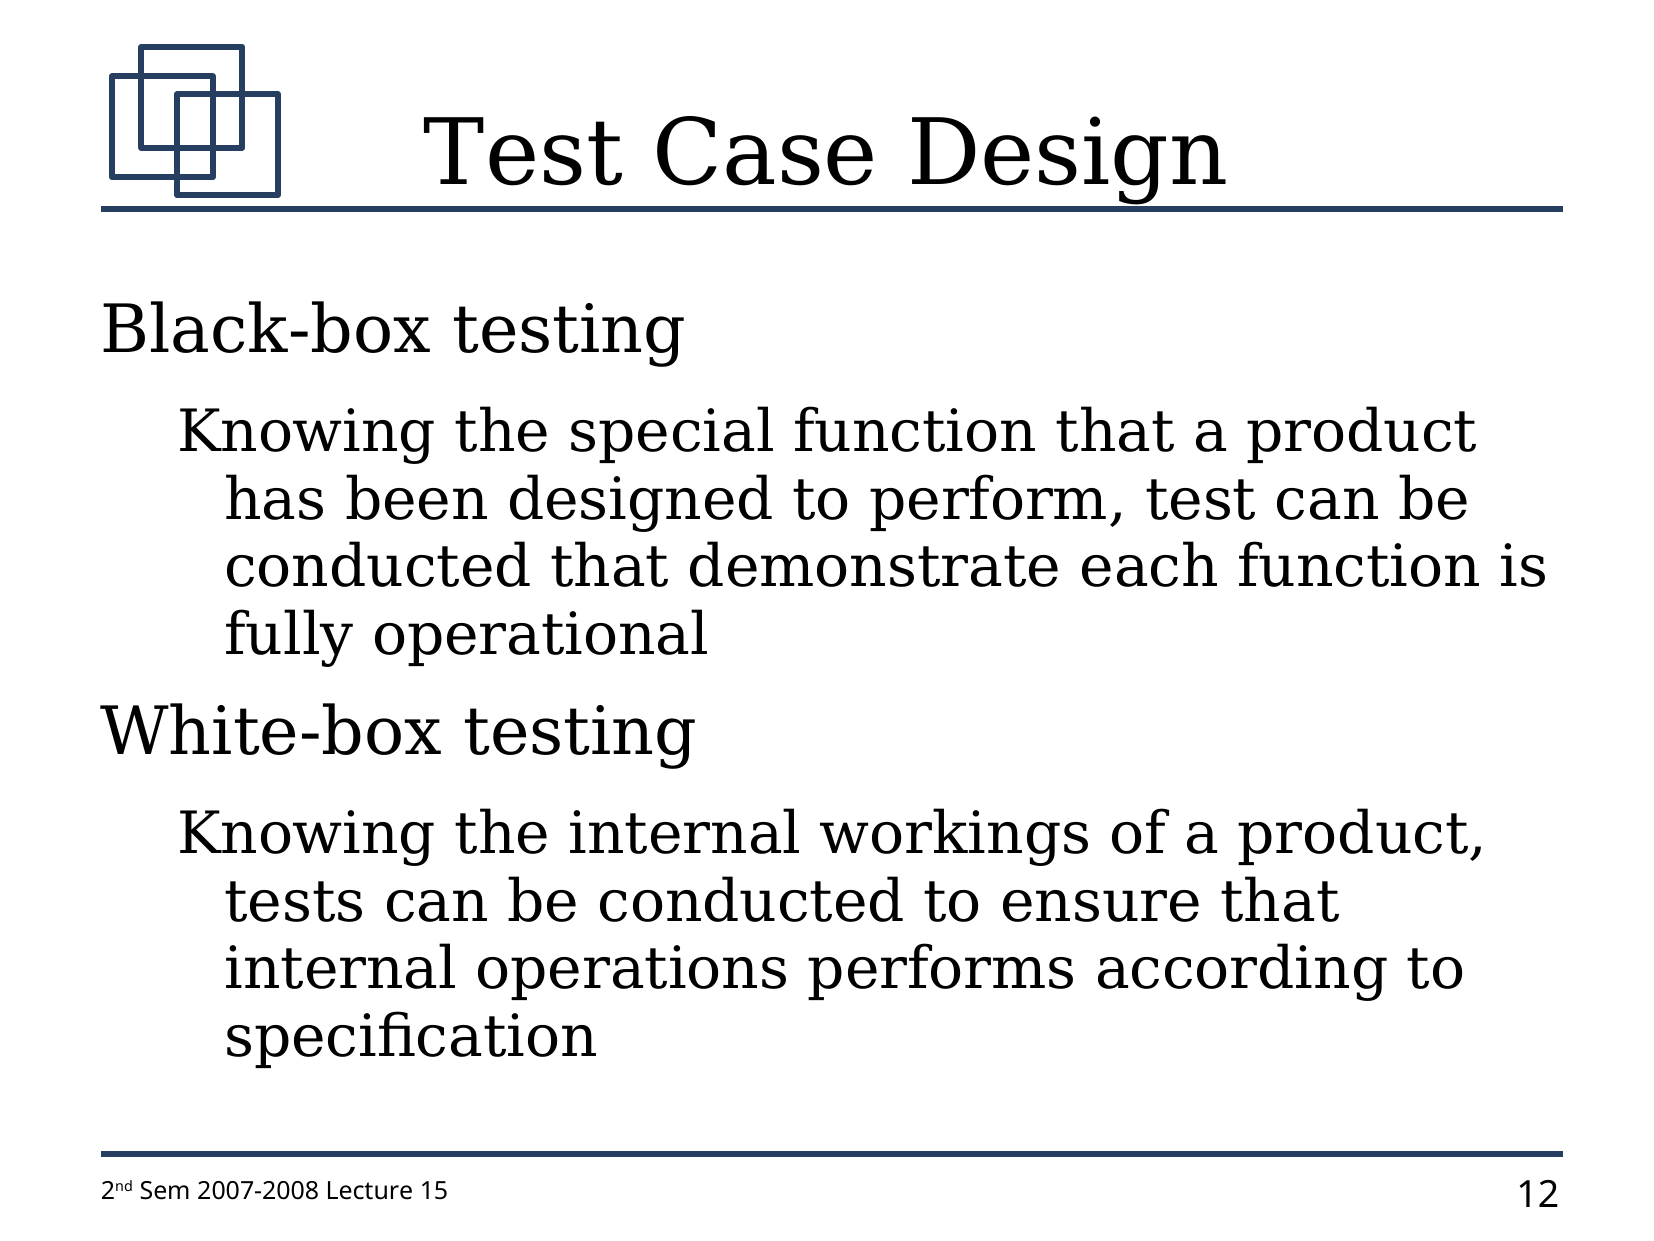

# Test Case Design
Black-box testing
Knowing the special function that a product has been designed to perform, test can be conducted that demonstrate each function is fully operational
White-box testing
Knowing the internal workings of a product, tests can be conducted to ensure that internal operations performs according to specification